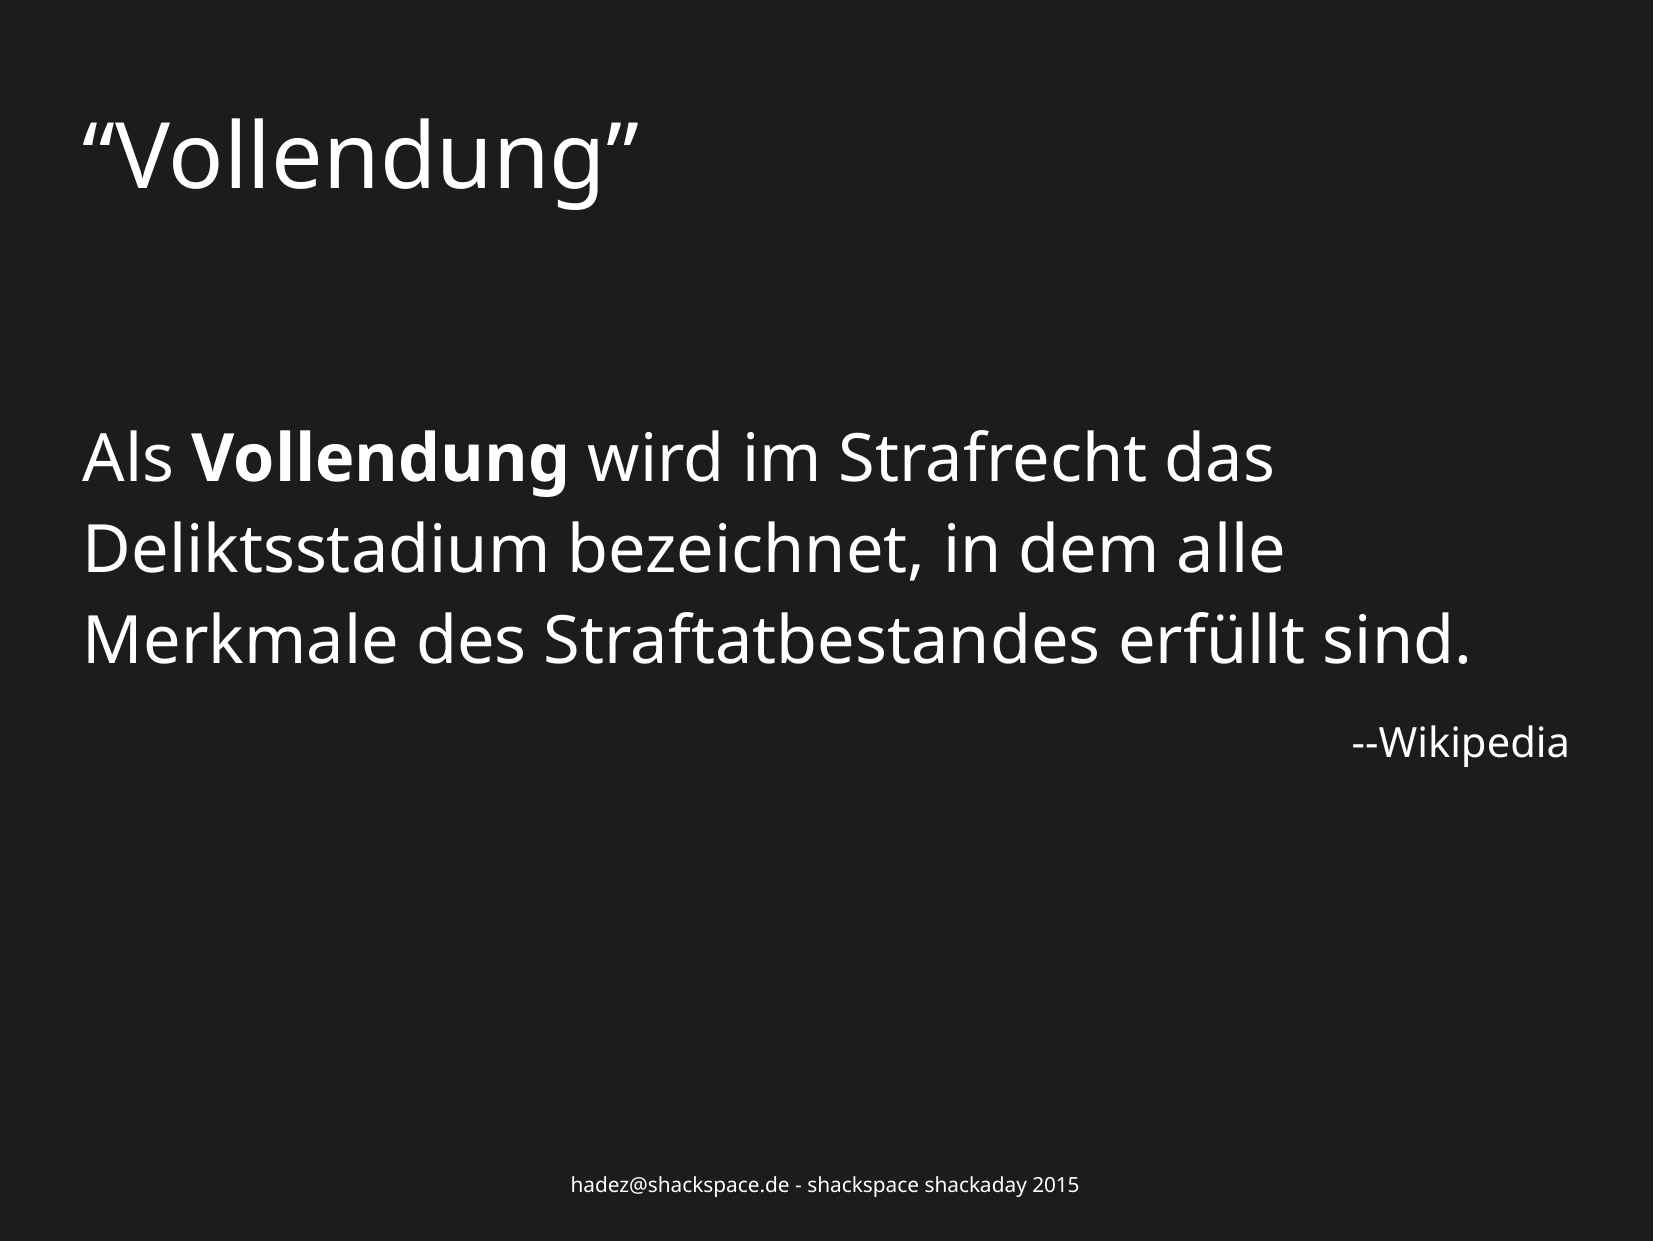

# “Vollendung”
Als Vollendung wird im Strafrecht das Deliktsstadium bezeichnet, in dem alle Merkmale des Straftatbestandes erfüllt sind.
--Wikipedia